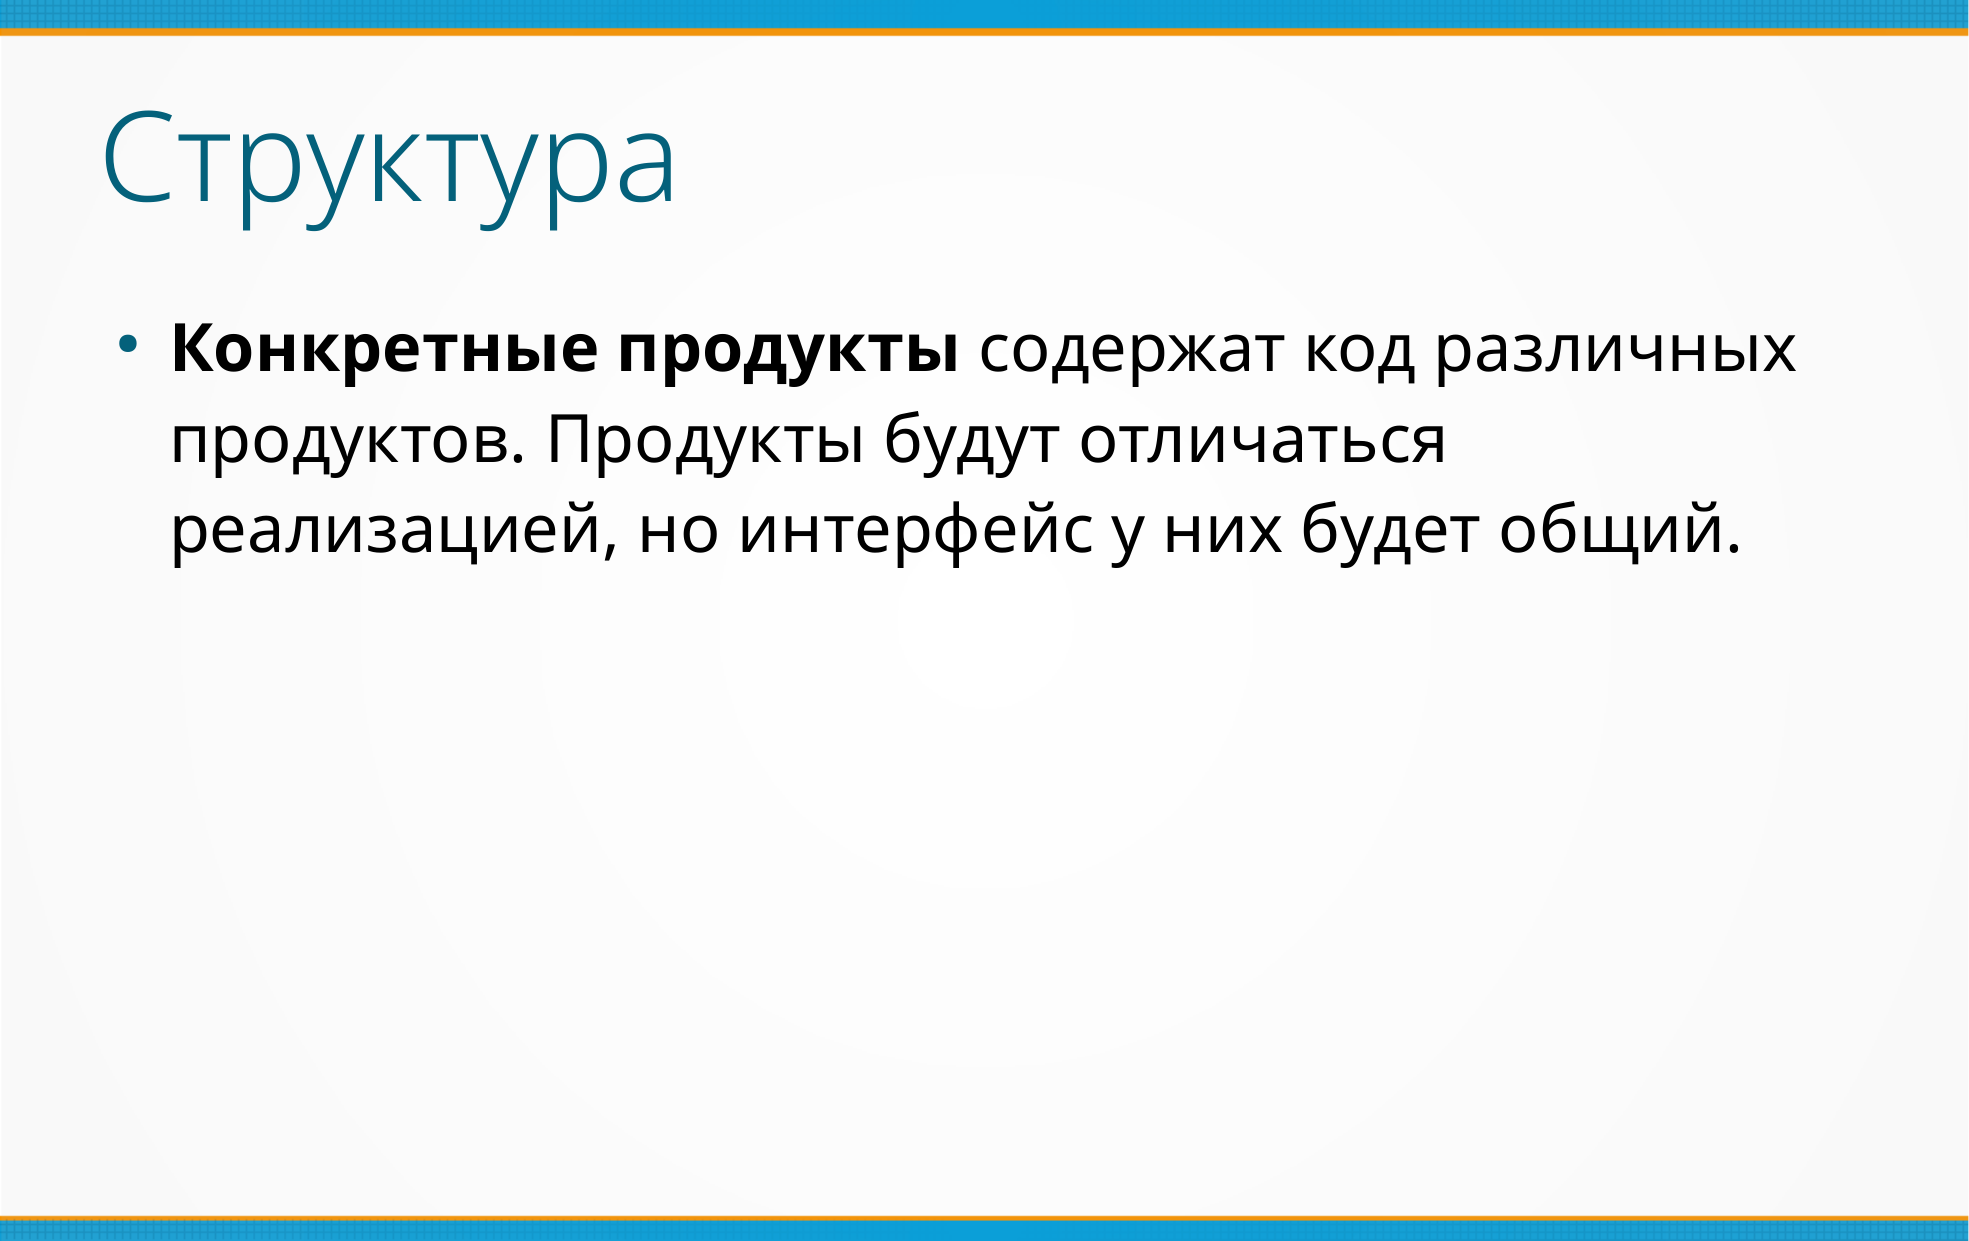

# Структура
Конкретные продукты содержат код различных продуктов. Продукты будут отличаться реализацией, но интерфейс у них будет общий.